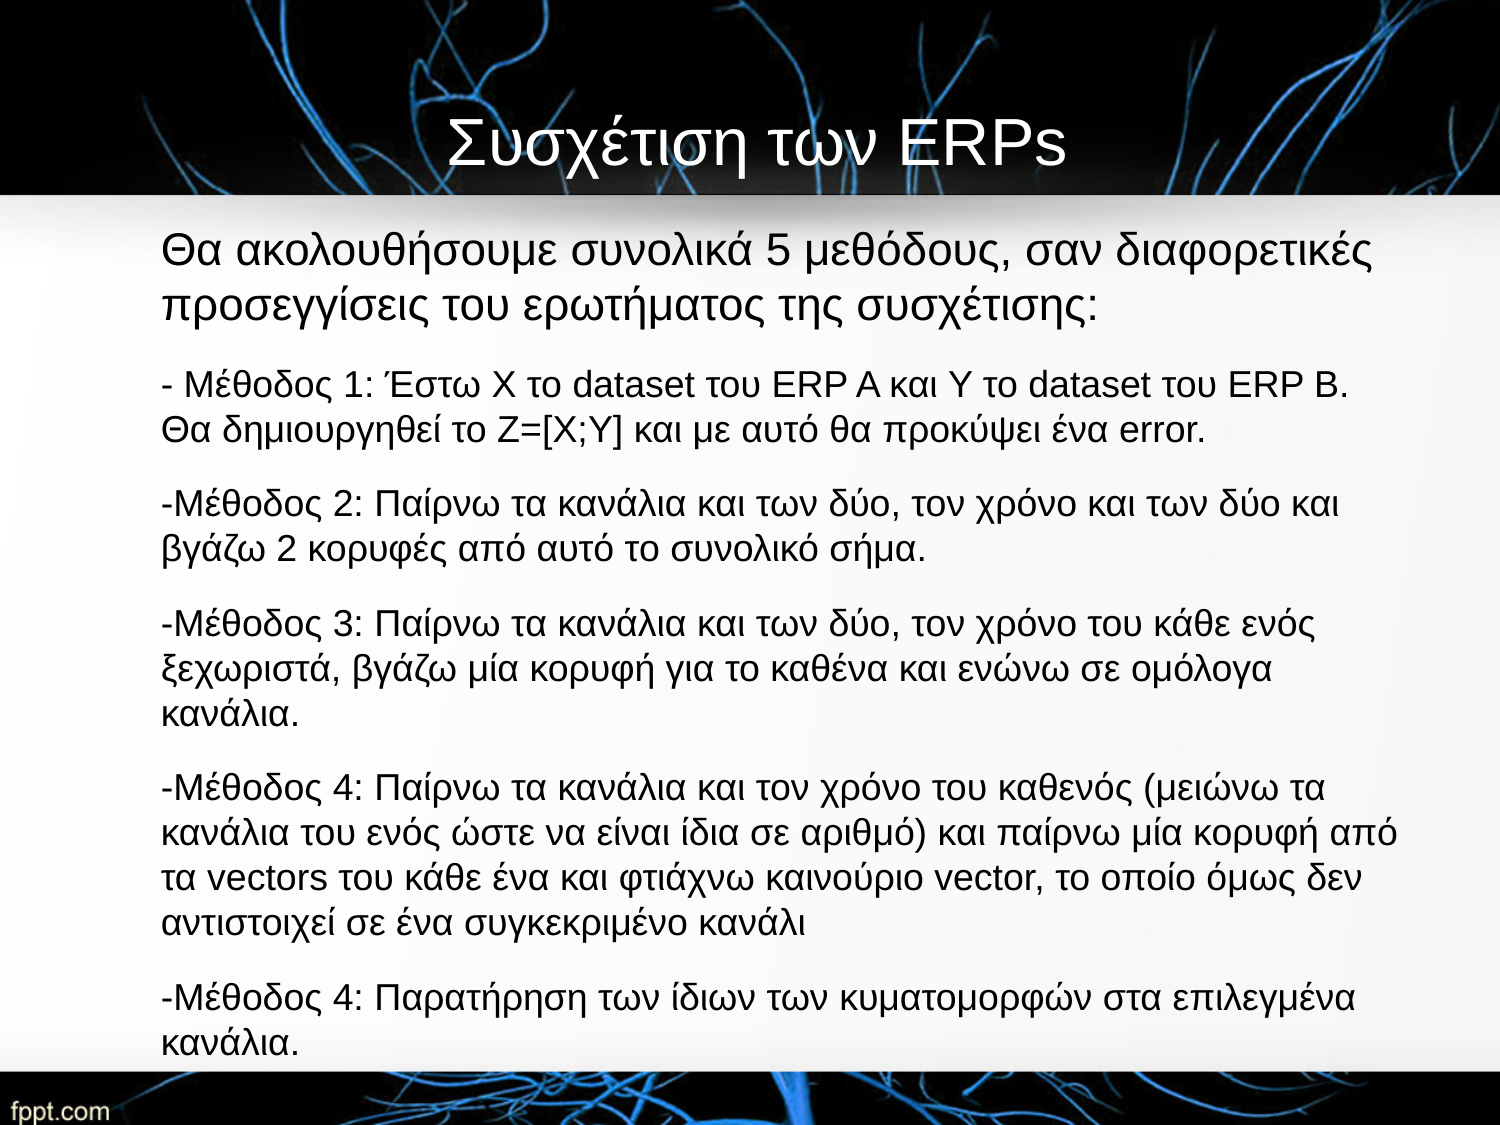

# Συσχέτιση των ΕRPs
Θα ακολουθήσουμε συνολικά 5 μεθόδους, σαν διαφορετικές προσεγγίσεις του ερωτήματος της συσχέτισης:
- Μέθοδος 1: Έστω Χ το dataset του ΕRP A και Y το dataset του ΕRP Β. Θα δημιουργηθεί το Z=[X;Y] και με αυτό θα προκύψει ένα error.
-Μέθοδος 2: Παίρνω τα κανάλια και των δύο, τον χρόνο και των δύο και βγάζω 2 κορυφές από αυτό το συνολικό σήμα.
-Μέθοδος 3: Παίρνω τα κανάλια και των δύο, τον χρόνο του κάθε ενός ξεχωριστά, βγάζω μία κορυφή για το καθένα και ενώνω σε ομόλογα κανάλια.
-Μέθοδος 4: Παίρνω τα κανάλια και τον χρόνο του καθενός (μειώνω τα κανάλια του ενός ώστε να είναι ίδια σε αριθμό) και παίρνω μία κορυφή από τα vectors του κάθε ένα και φτιάχνω καινούριο vector, το οποίο όμως δεν αντιστοιχεί σε ένα συγκεκριμένο κανάλι
-Μέθοδος 4: Παρατήρηση των ίδιων των κυματομορφών στα επιλεγμένα κανάλια.